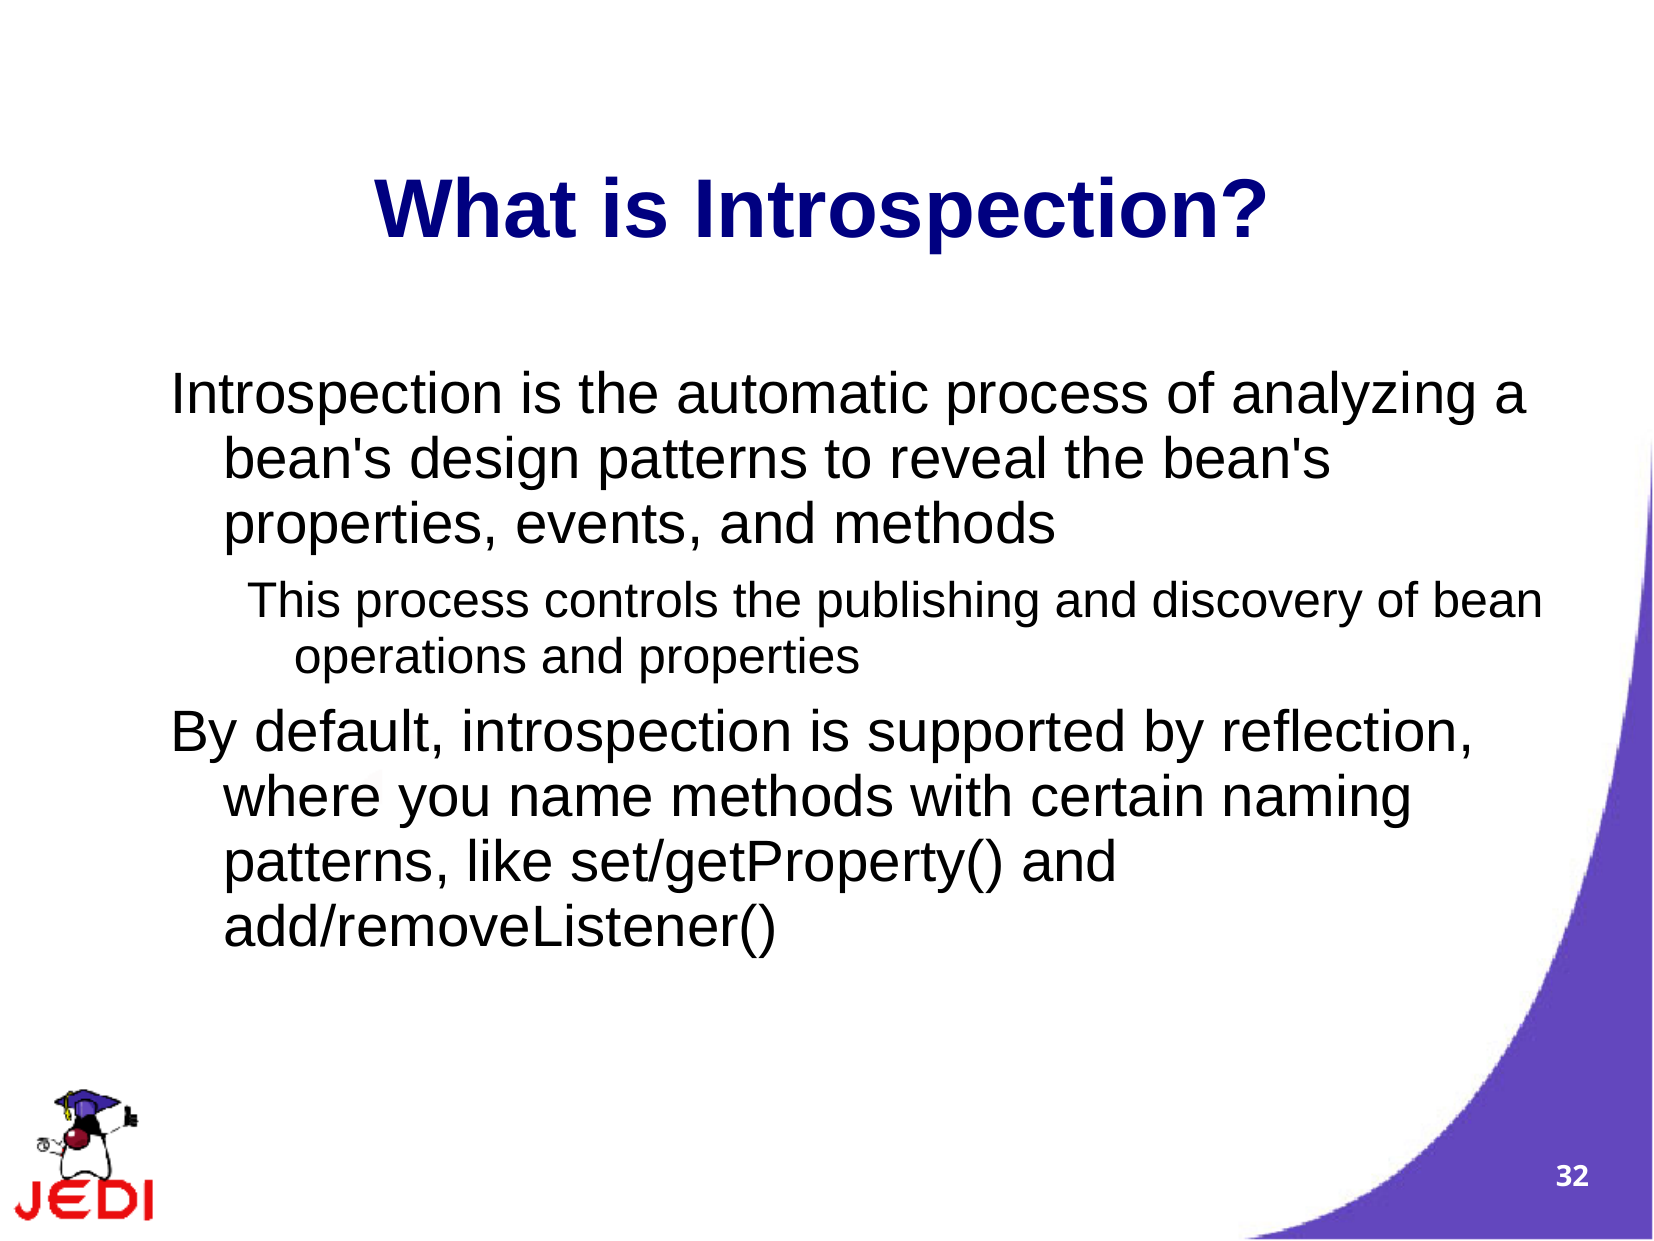

# What is Introspection?
Introspection is the automatic process of analyzing a bean's design patterns to reveal the bean's properties, events, and methods
This process controls the publishing and discovery of bean operations and properties
By default, introspection is supported by reflection, where you name methods with certain naming patterns, like set/getProperty() and add/removeListener()